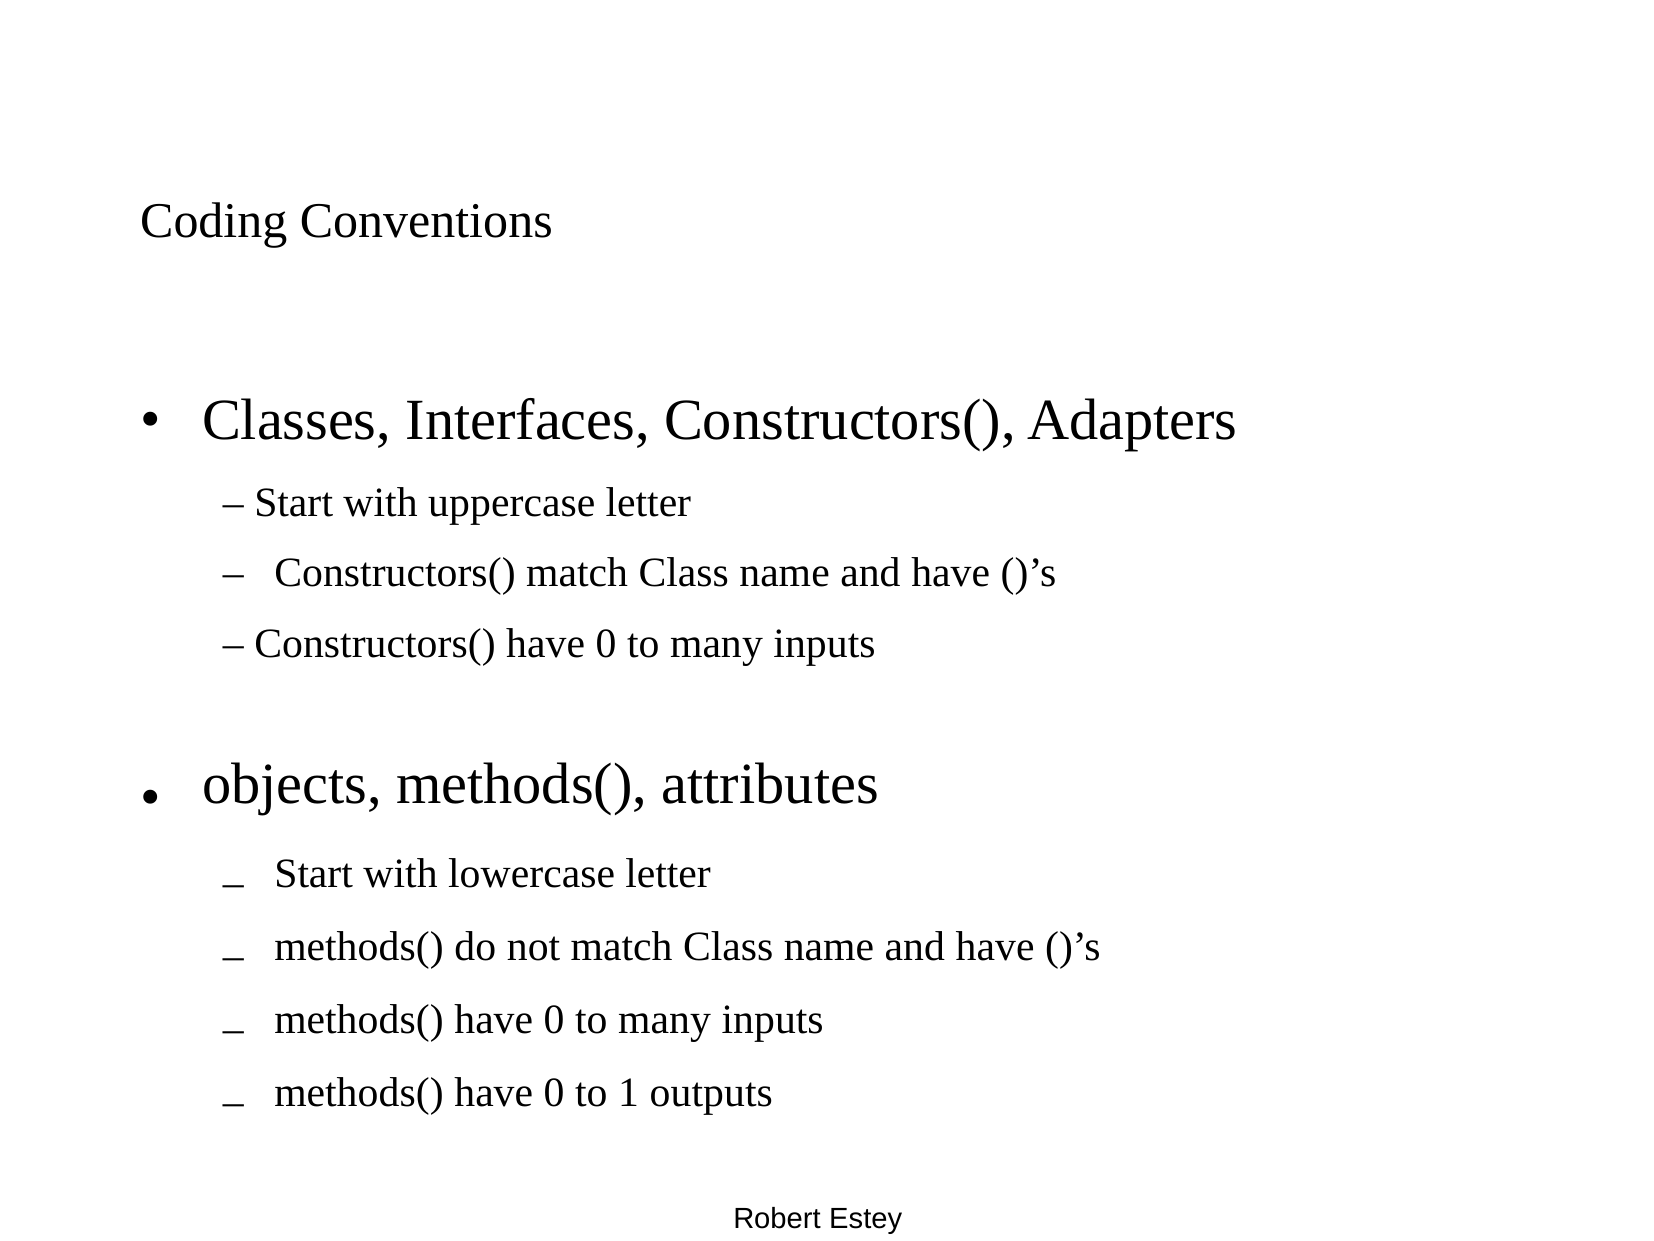

Coding Conventions
•
Classes, Interfaces, Constructors(), Adapters
– Start with uppercase letter
–
Constructors() match Class name and have ()’s
– Constructors() have 0 to many inputs
objects, methods(), attributes
•
Start with lowercase letter
–
methods() do not match Class name and have ()’s
–
methods() have 0 to many inputs
–
methods() have 0 to 1 outputs
–
Robert Estey
07 April 1999